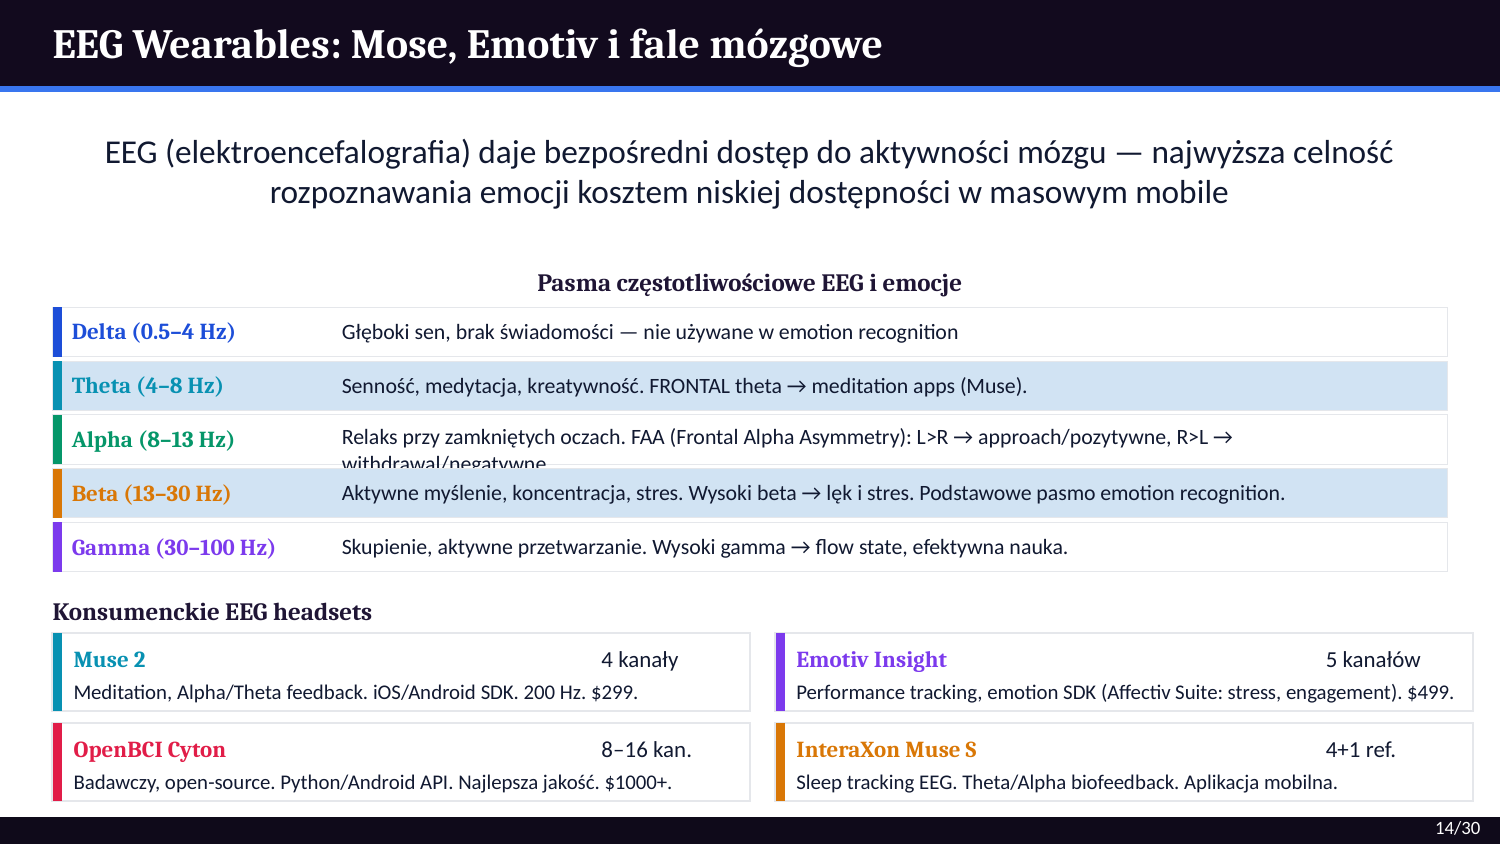

EEG Wearables: Mose, Emotiv i fale mózgowe
EEG (elektroencefalografia) daje bezpośredni dostęp do aktywności mózgu — najwyższa celność rozpoznawania emocji kosztem niskiej dostępności w masowym mobile
Pasma częstotliwościowe EEG i emocje
Delta (0.5–4 Hz)
Głęboki sen, brak świadomości — nie używane w emotion recognition
Theta (4–8 Hz)
Senność, medytacja, kreatywność. FRONTAL theta → meditation apps (Muse).
Alpha (8–13 Hz)
Relaks przy zamkniętych oczach. FAA (Frontal Alpha Asymmetry): L>R → approach/pozytywne, R>L → withdrawal/negatywne.
Beta (13–30 Hz)
Aktywne myślenie, koncentracja, stres. Wysoki beta → lęk i stres. Podstawowe pasmo emotion recognition.
Gamma (30–100 Hz)
Skupienie, aktywne przetwarzanie. Wysoki gamma → flow state, efektywna nauka.
Konsumenckie EEG headsets
Muse 2
4 kanały
Emotiv Insight
5 kanałów
Meditation, Alpha/Theta feedback. iOS/Android SDK. 200 Hz. $299.
Performance tracking, emotion SDK (Affectiv Suite: stress, engagement). $499.
OpenBCI Cyton
8–16 kan.
InteraXon Muse S
4+1 ref.
Badawczy, open-source. Python/Android API. Najlepsza jakość. $1000+.
Sleep tracking EEG. Theta/Alpha biofeedback. Aplikacja mobilna.